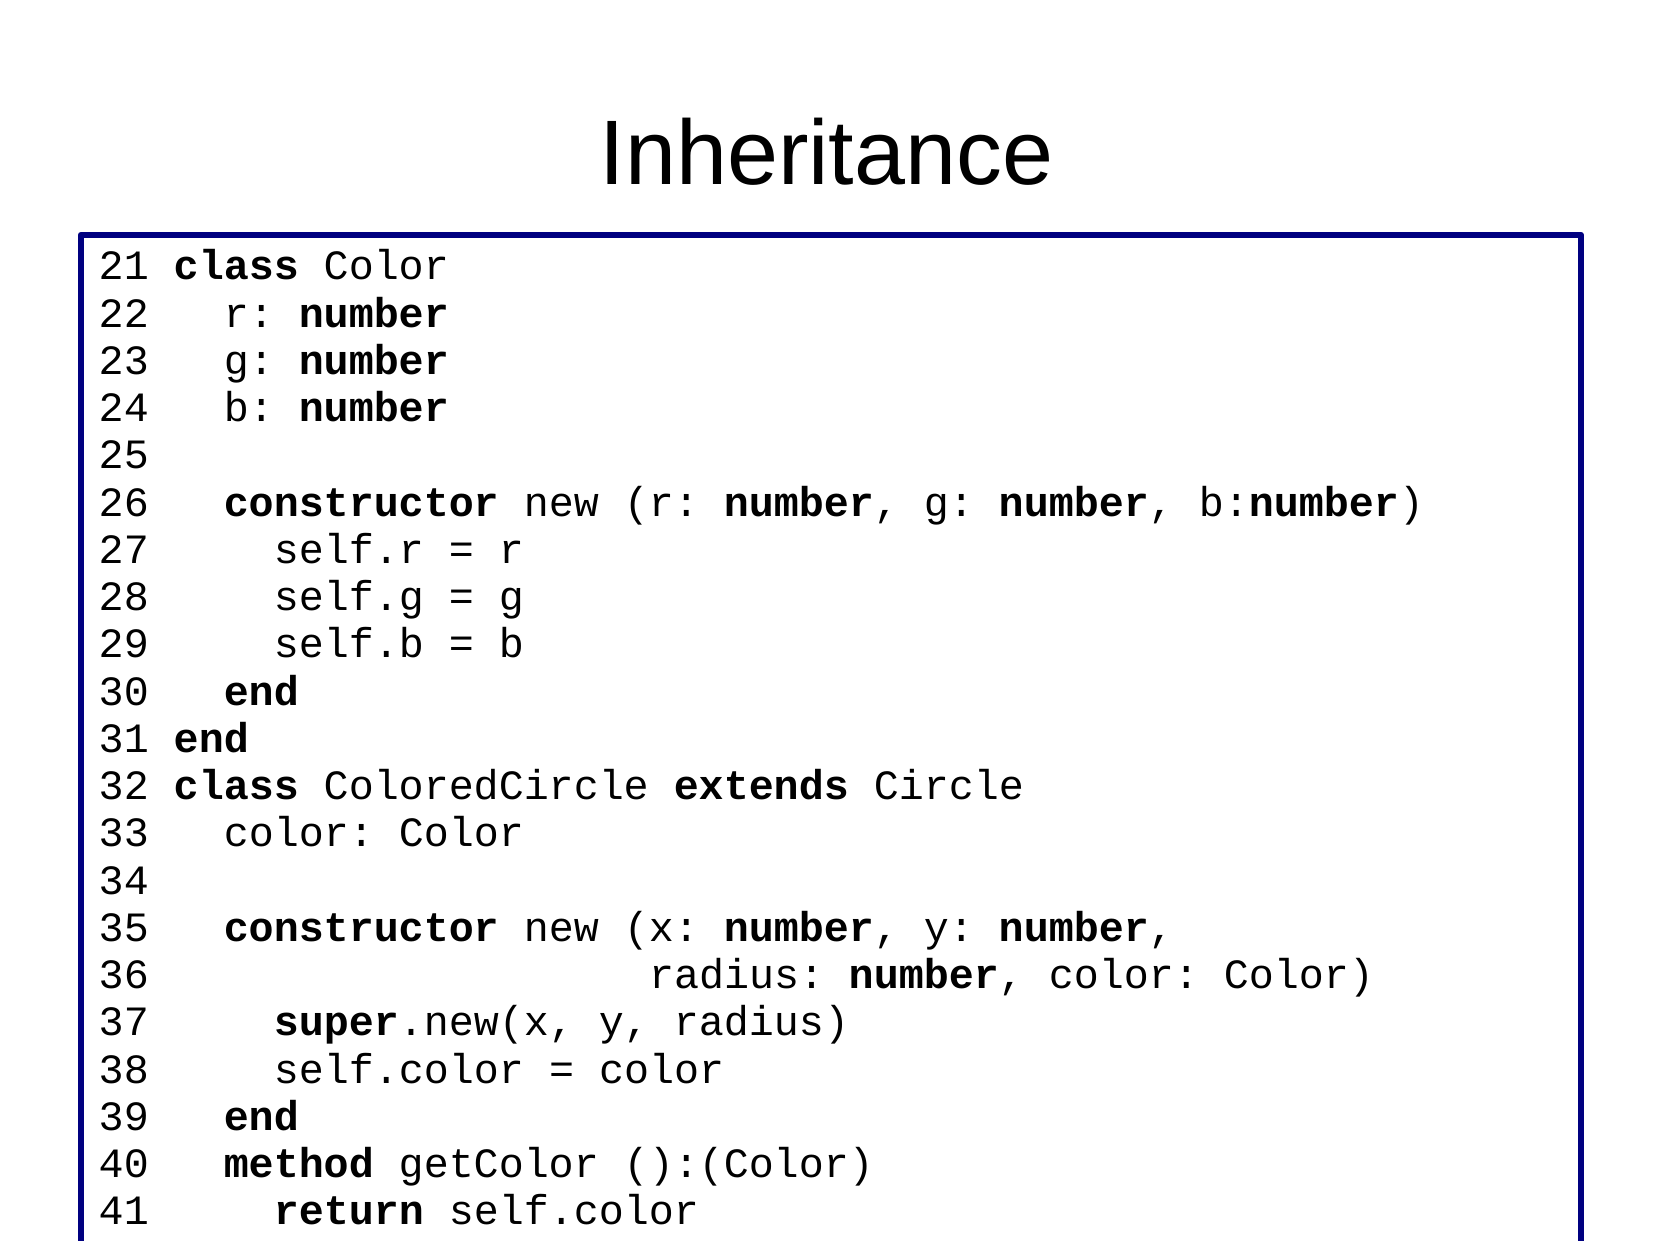

# Inheritance
21 class Color
22 r: number
23 g: number
24 b: number
25
26 constructor new (r: number, g: number, b:number)
27 self.r = r
28 self.g = g
29 self.b = b
30 end
31 end
32 class ColoredCircle extends Circle
33 color: Color
34
35 constructor new (x: number, y: number,
36 radius: number, color: Color)
37 super.new(x, y, radius)
38 self.color = color
39 end
40 method getColor ():(Color)
41 return self.color
42 end
43 end